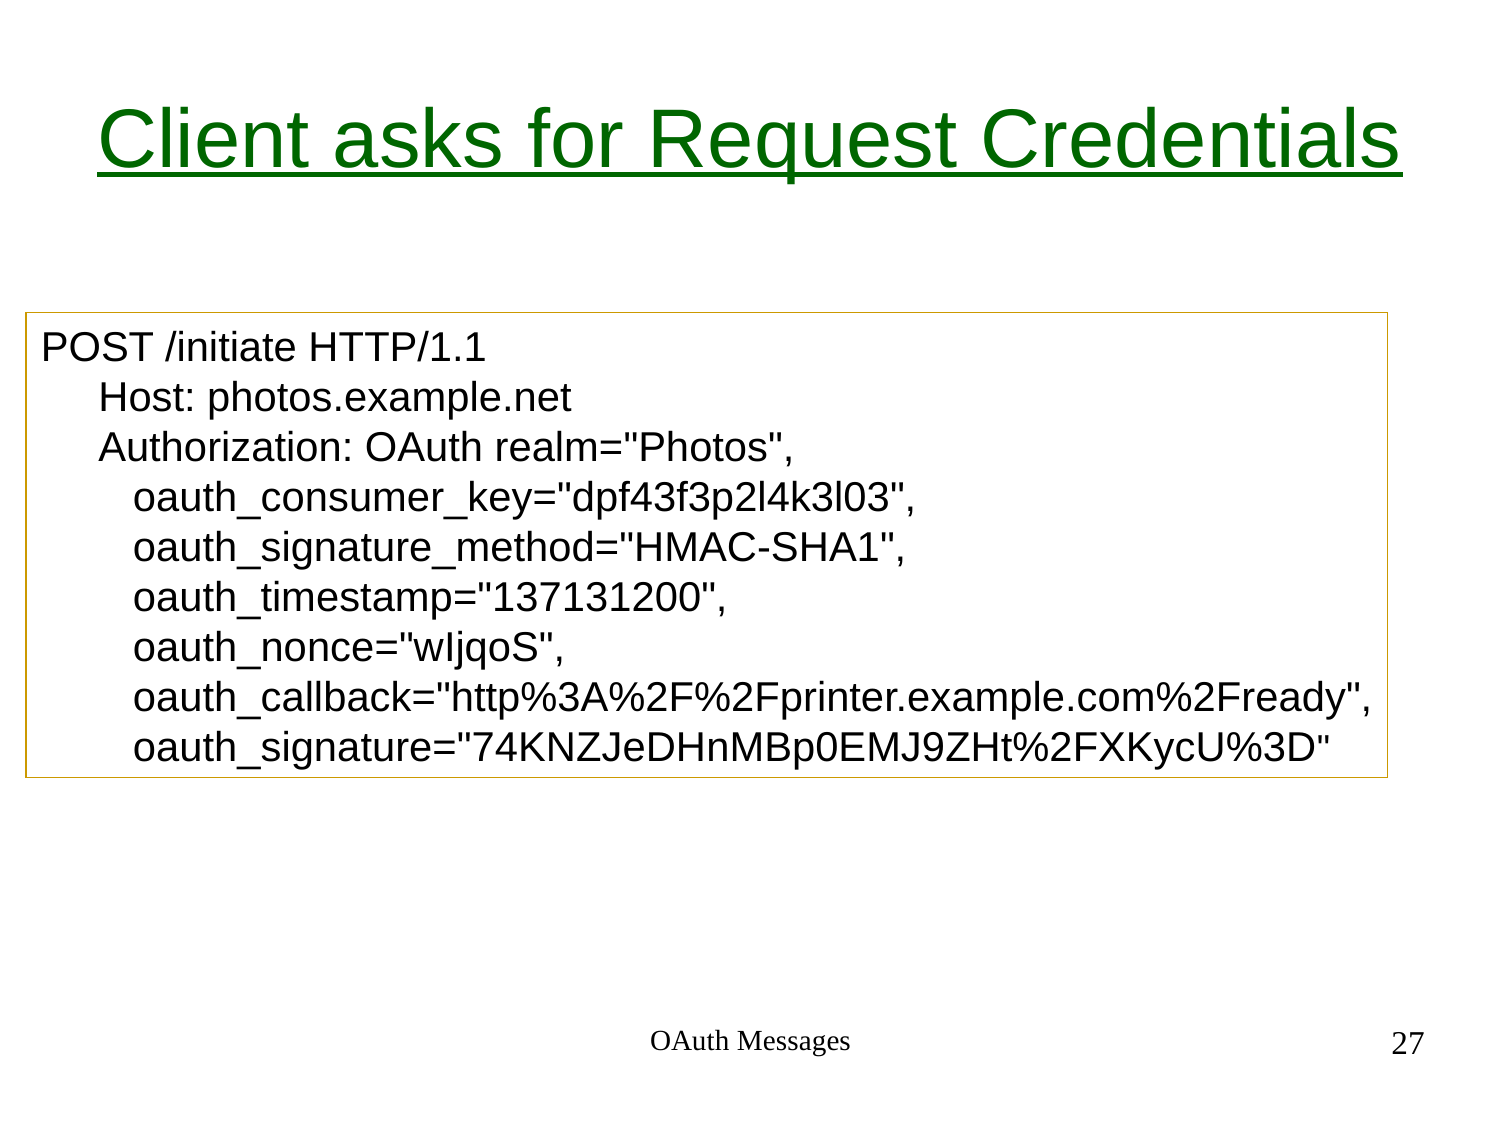

# Client asks for Request Credentials
POST /initiate HTTP/1.1
 Host: photos.example.net
 Authorization: OAuth realm="Photos",
 oauth_consumer_key="dpf43f3p2l4k3l03",
 oauth_signature_method="HMAC-SHA1",
 oauth_timestamp="137131200",
 oauth_nonce="wIjqoS",
 oauth_callback="http%3A%2F%2Fprinter.example.com%2Fready",
 oauth_signature="74KNZJeDHnMBp0EMJ9ZHt%2FXKycU%3D"
OAuth Messages
27